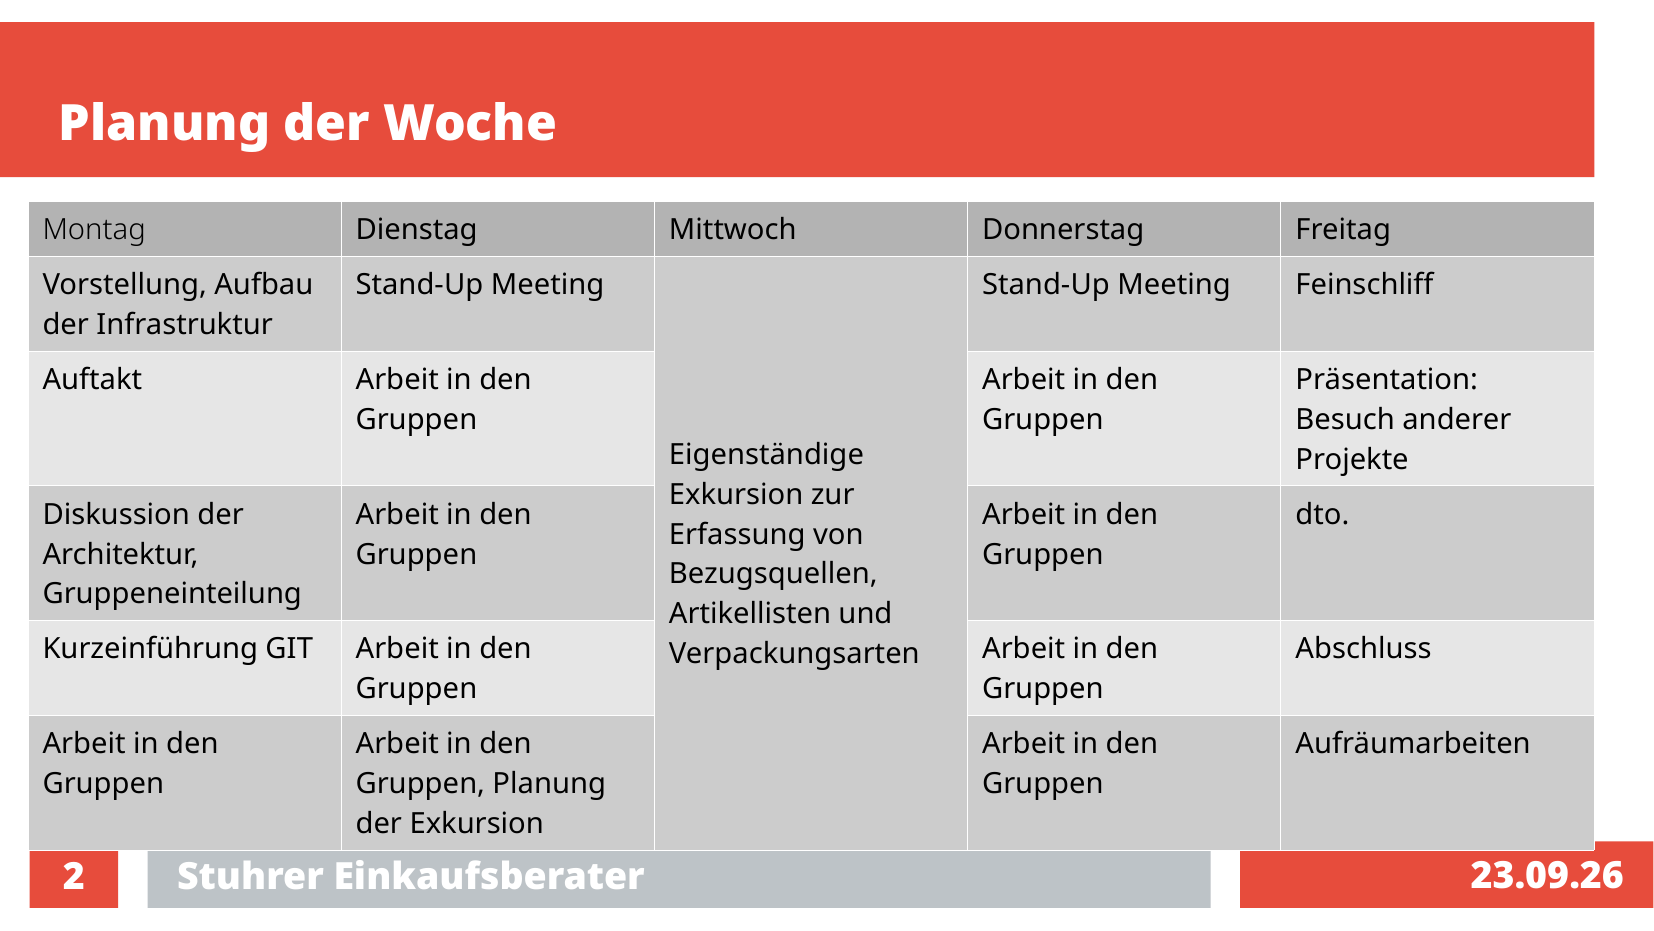

# Planung der Woche
| Montag | Dienstag | Mittwoch | Donnerstag | Freitag |
| --- | --- | --- | --- | --- |
| Vorstellung, Aufbau der Infrastruktur | Stand-Up Meeting | Eigenständige Exkursion zur Erfassung von Bezugsquellen, Artikellisten und Verpackungsarten | Stand-Up Meeting | Feinschliff |
| Auftakt | Arbeit in den Gruppen | | Arbeit in den Gruppen | Präsentation: Besuch anderer Projekte |
| Diskussion der Architektur, Gruppeneinteilung | Arbeit in den Gruppen | | Arbeit in den Gruppen | dto. |
| Kurzeinführung GIT | Arbeit in den Gruppen | | Arbeit in den Gruppen | Abschluss |
| Arbeit in den Gruppen | Arbeit in den Gruppen, Planung der Exkursion | | Arbeit in den Gruppen | Aufräumarbeiten |
2
Stuhrer Einkaufsberater